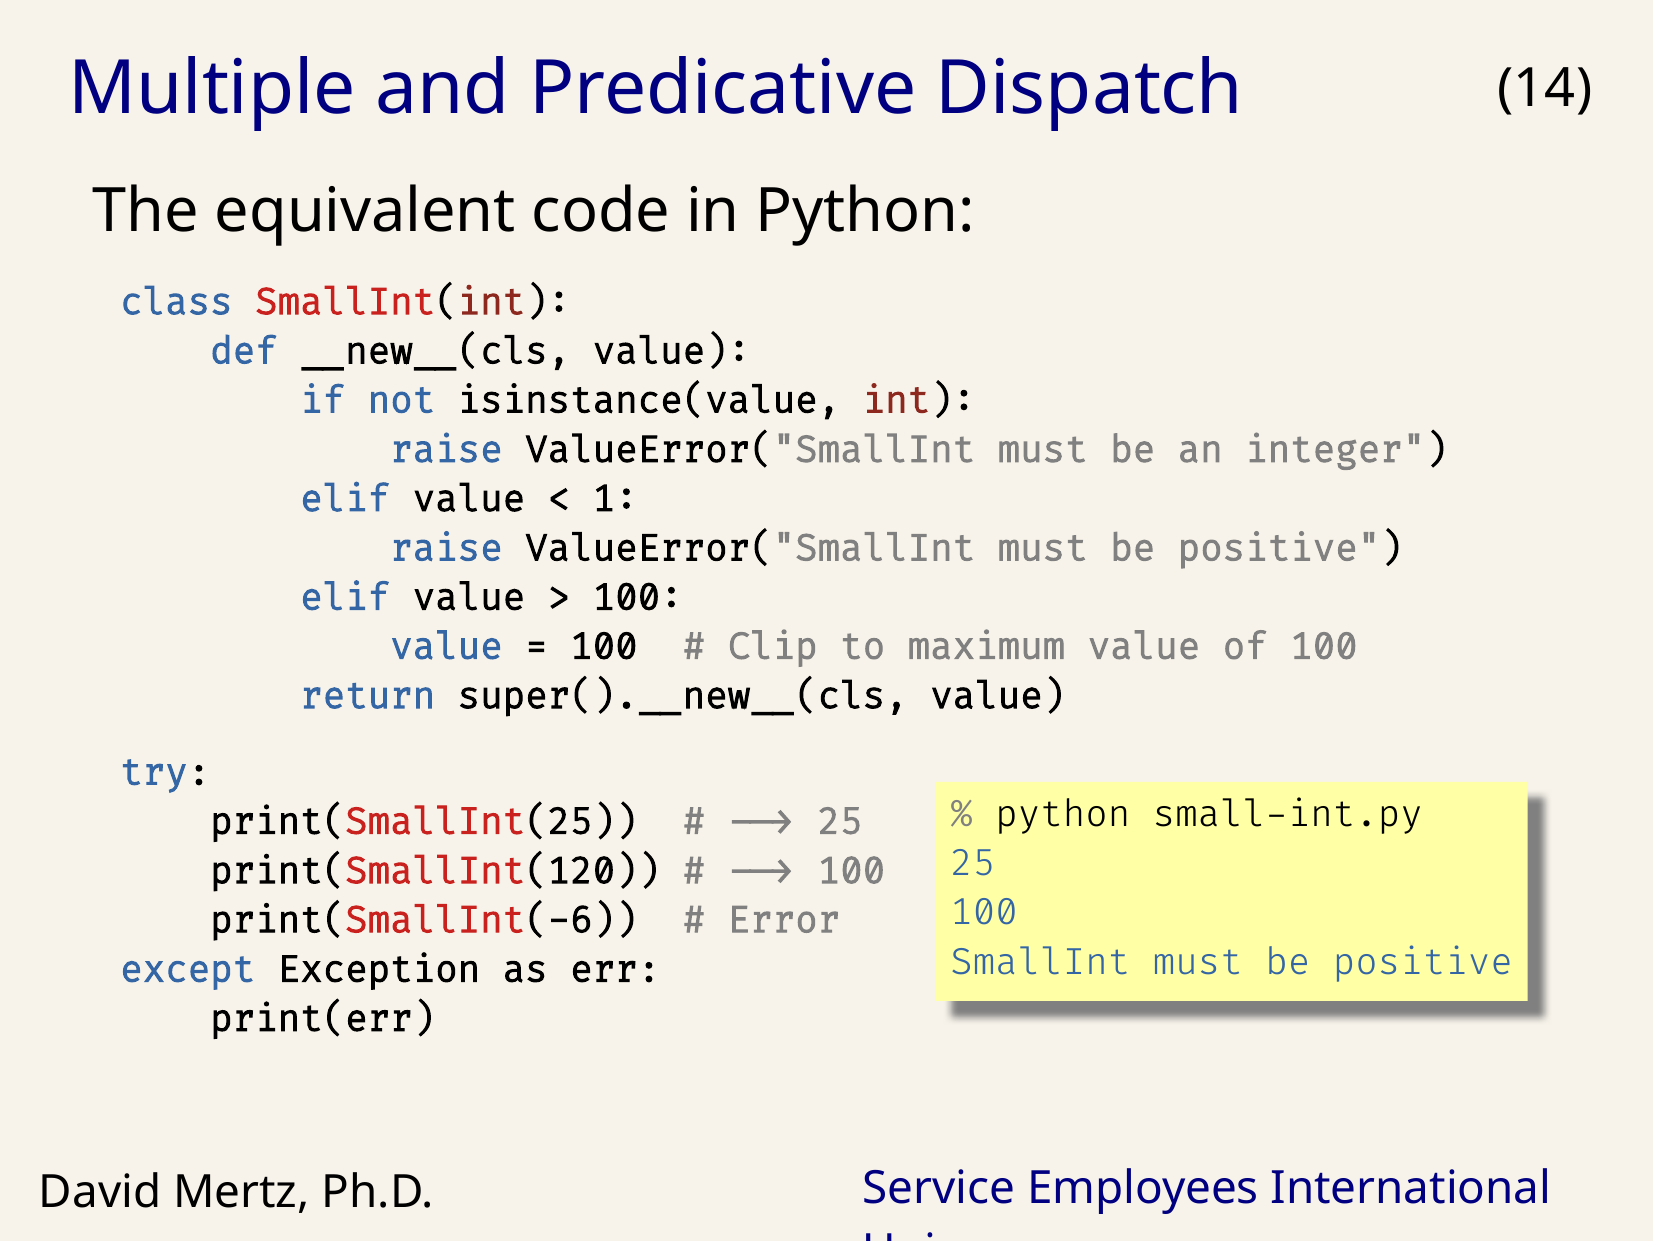

The equivalent code in Python:
class SmallInt(int):
 def __new__(cls, value):
 if not isinstance(value, int):
 raise ValueError("SmallInt must be an integer")
 elif value < 1:
 raise ValueError("SmallInt must be positive")
 elif value > 100:
 value = 100 # Clip to maximum value of 100
 return super().__new__(cls, value)
try:
 print(SmallInt(25)) # --> 25
 print(SmallInt(120)) # --> 100
 print(SmallInt(-6)) # Error
except Exception as err:
 print(err)
% python small-int.py
25
100
SmallInt must be positive